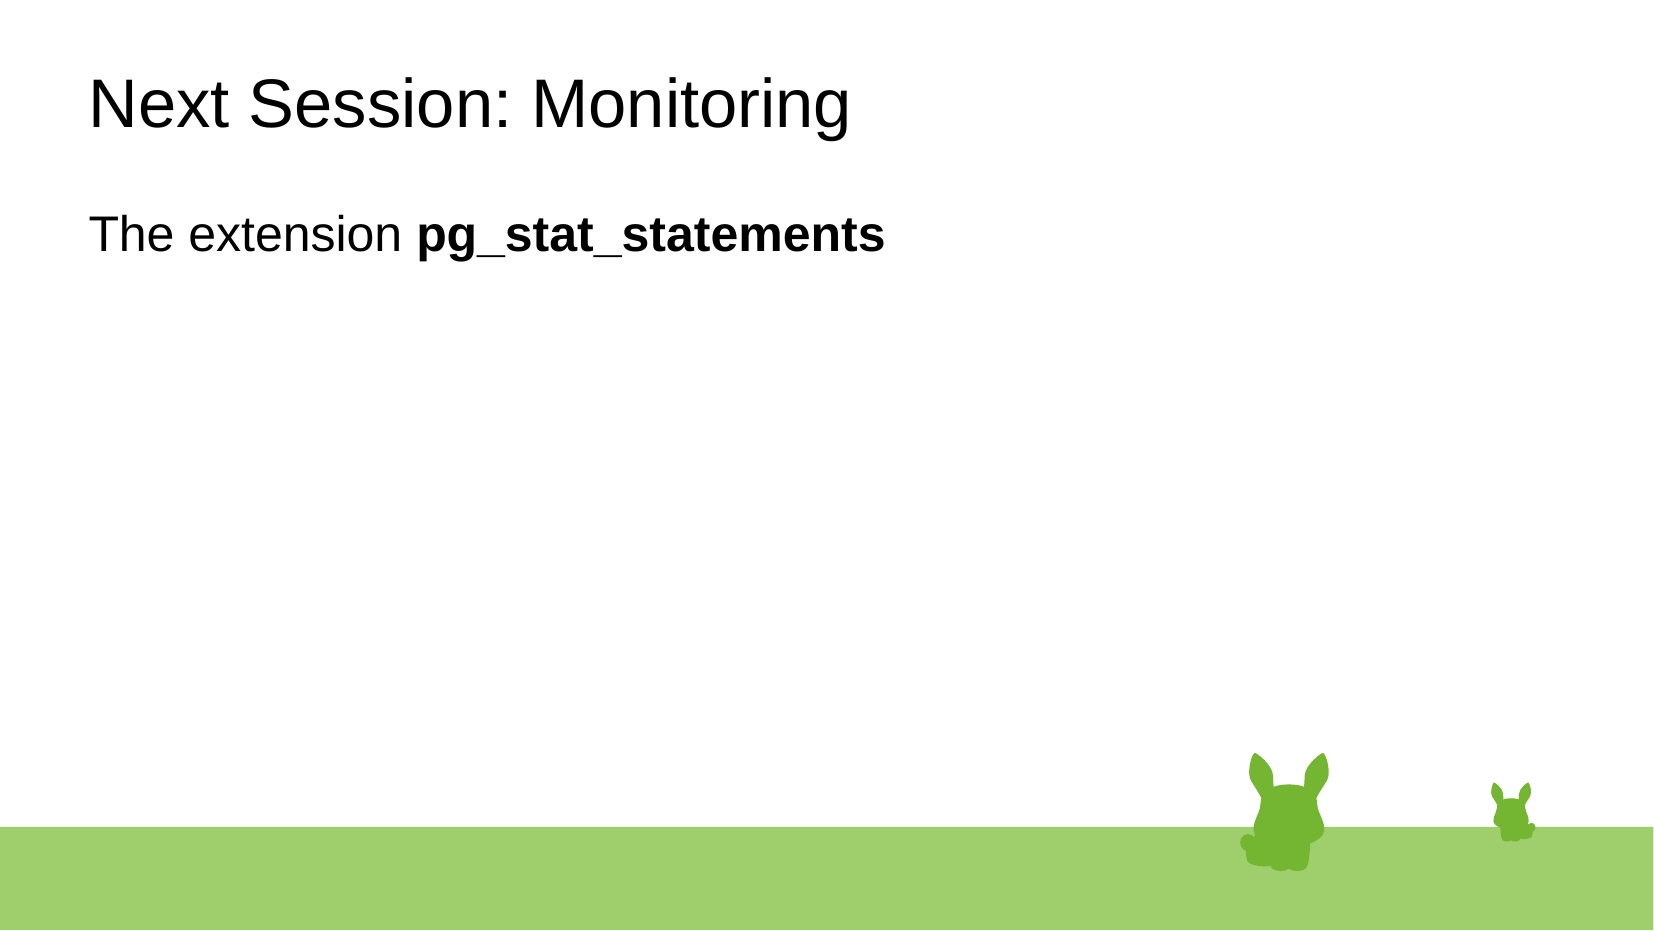

# Next Session: Monitoring
The extension pg_stat_statements